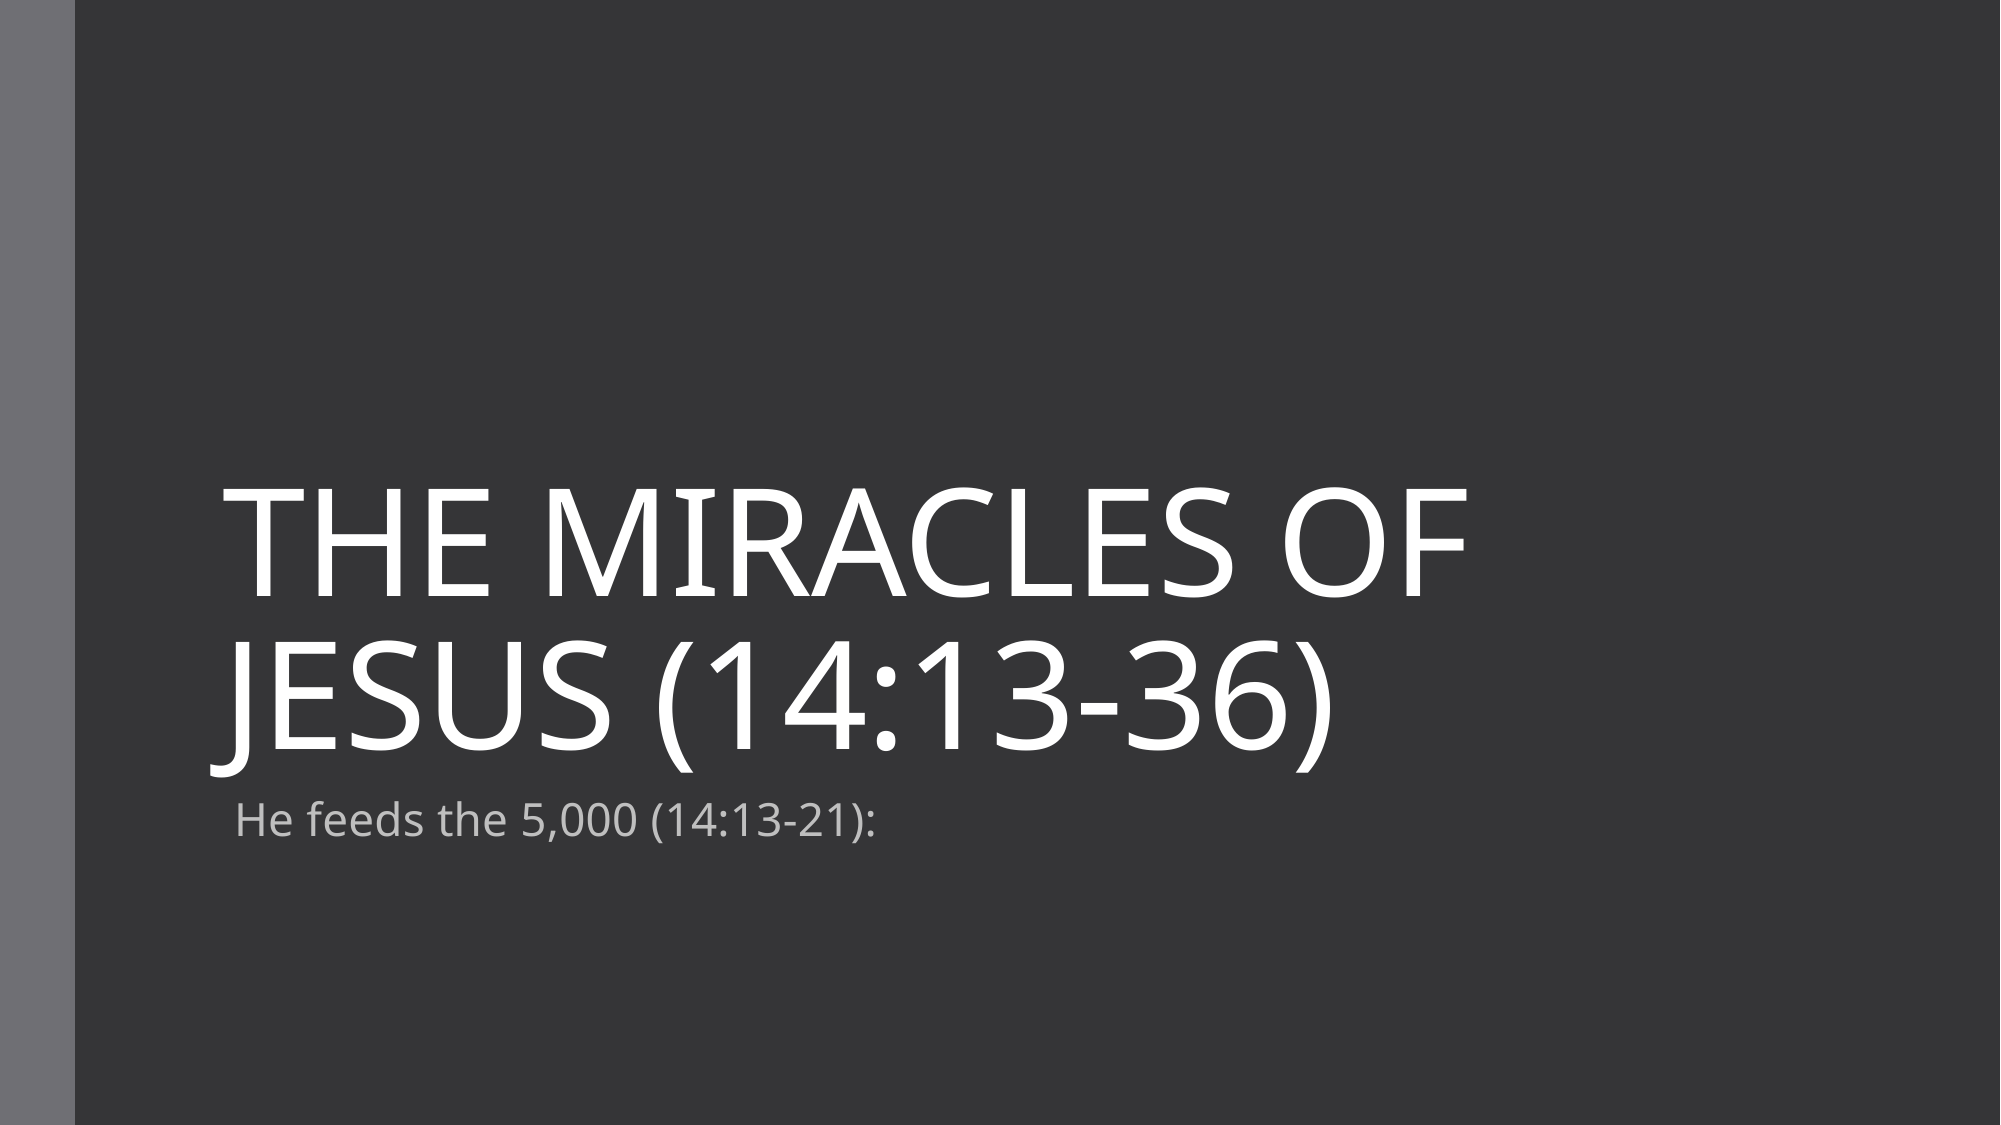

# THE MIRACLES OF JESUS (14:13-36)
 He feeds the 5,000 (14:13-21):